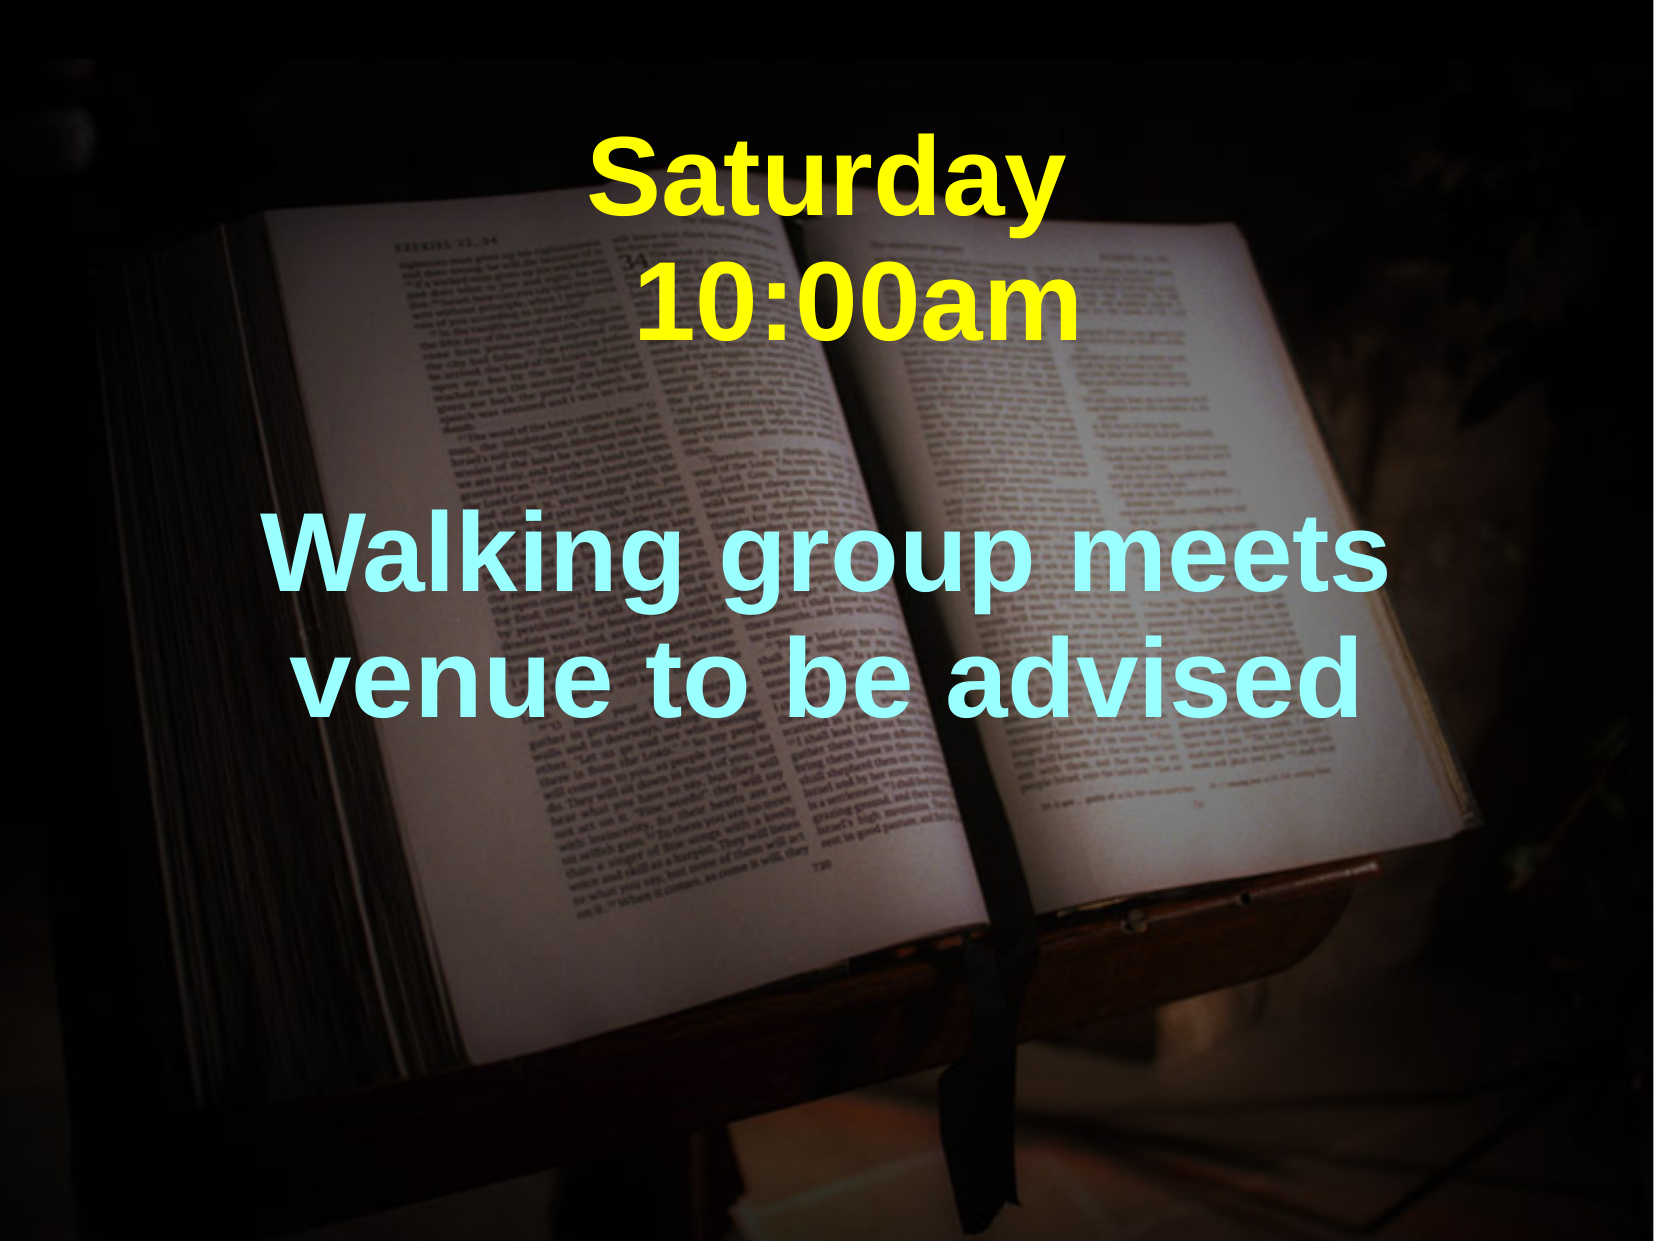

#
Saturday
 10:00am
Walking group meets
venue to be advised